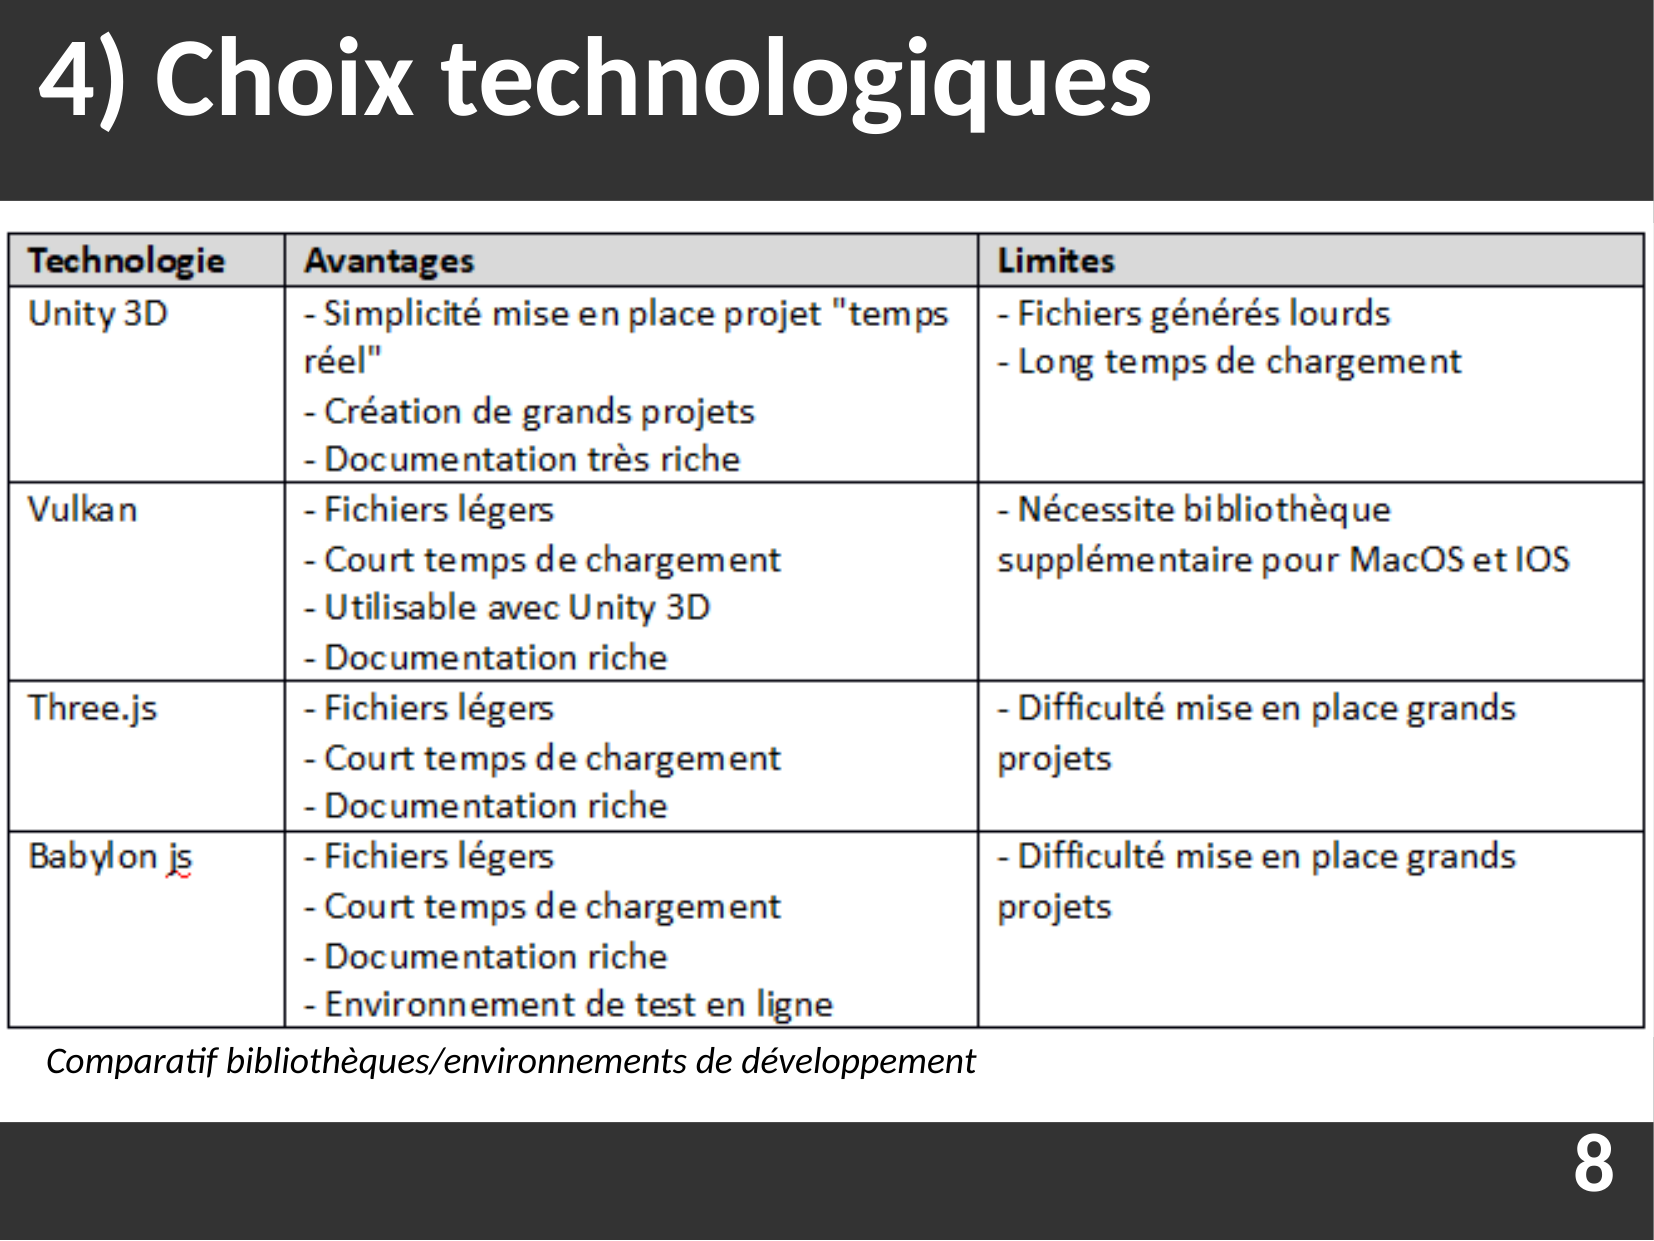

4) Choix technologiques
Comparatif bibliothèques/environnements de développement
8